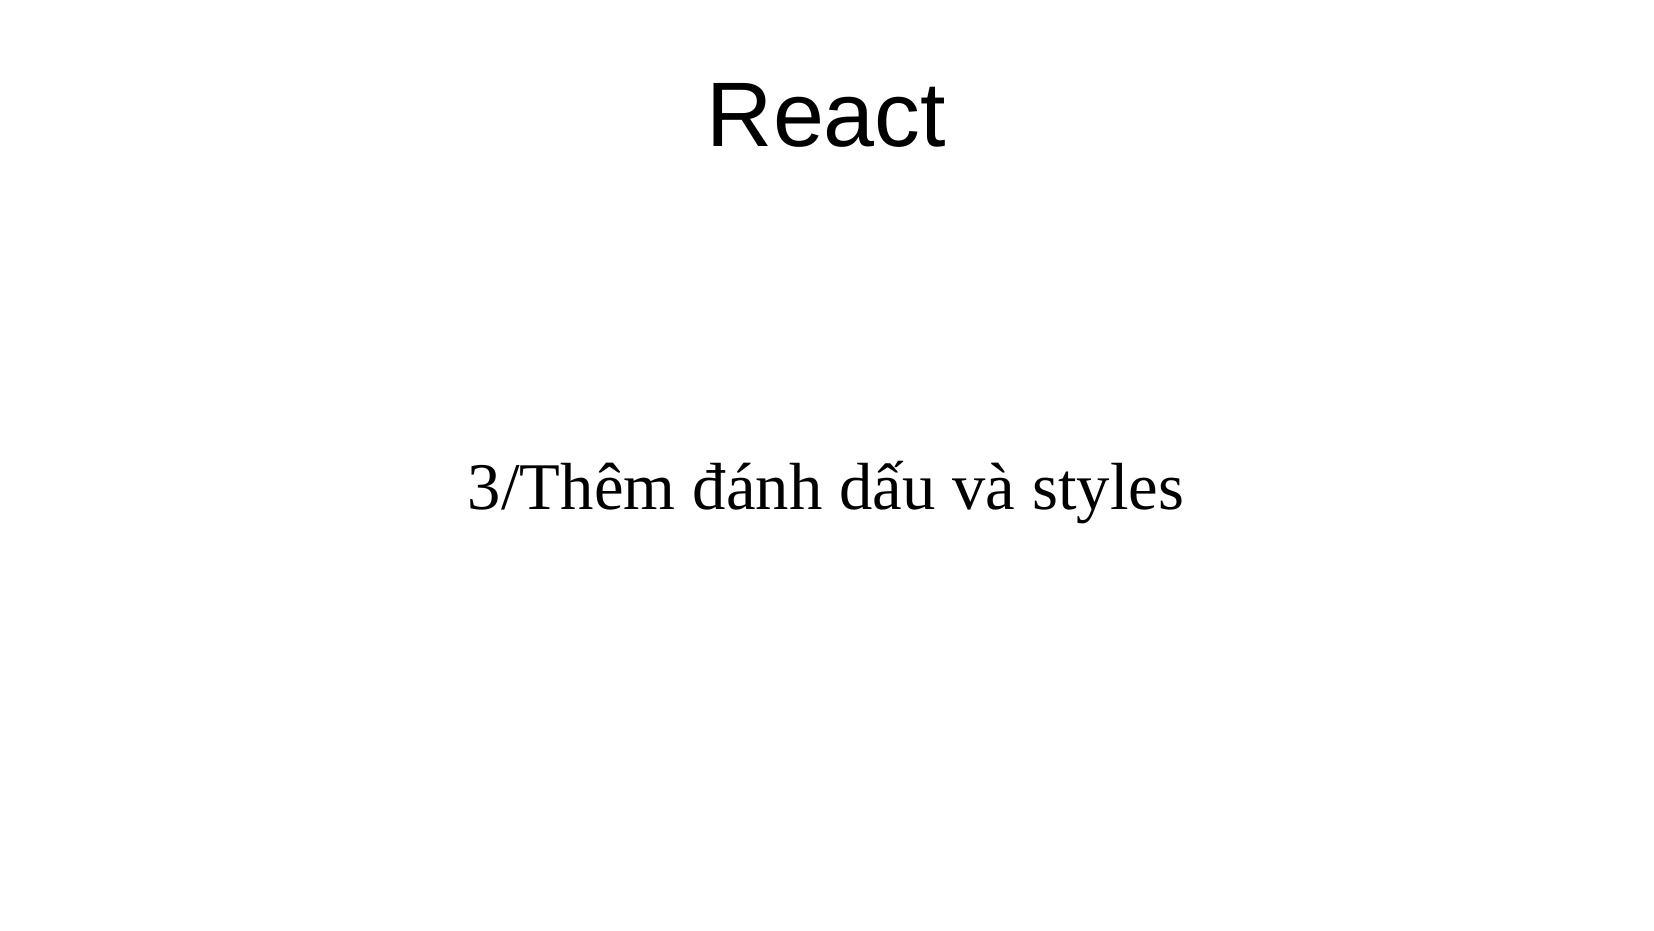

# React
3/Thêm đánh dấu và styles